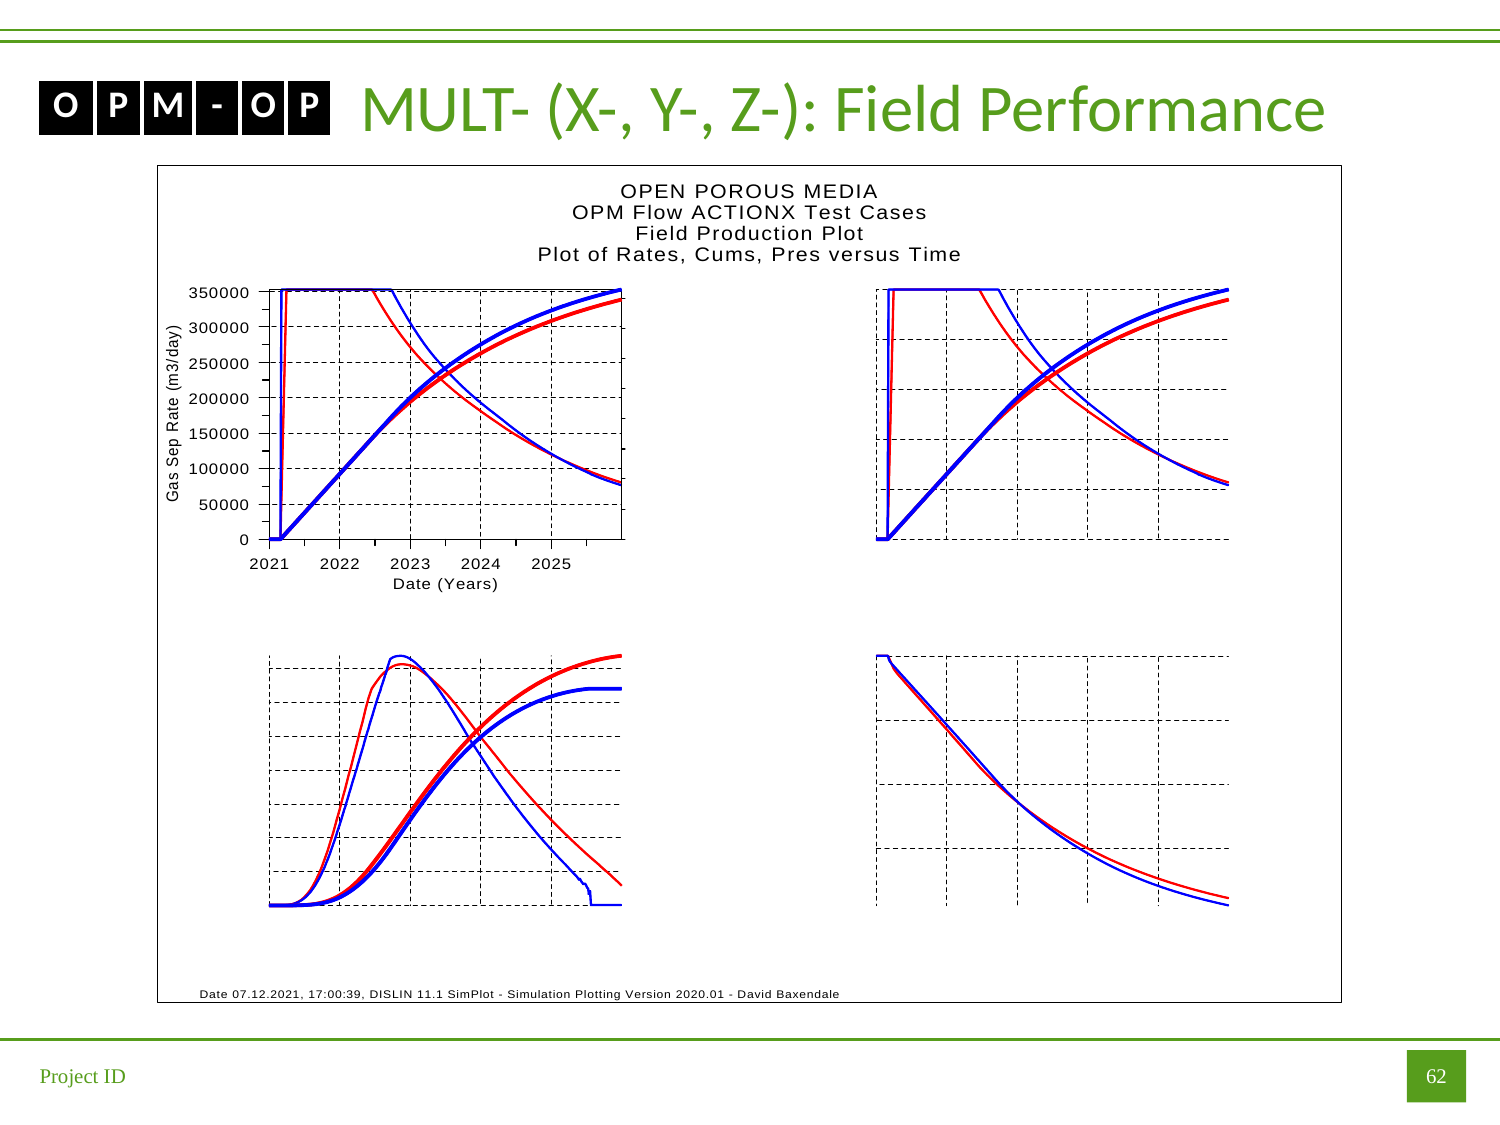

# MULT- (X-, Y-, Z-): Field Performance
Project ID
62